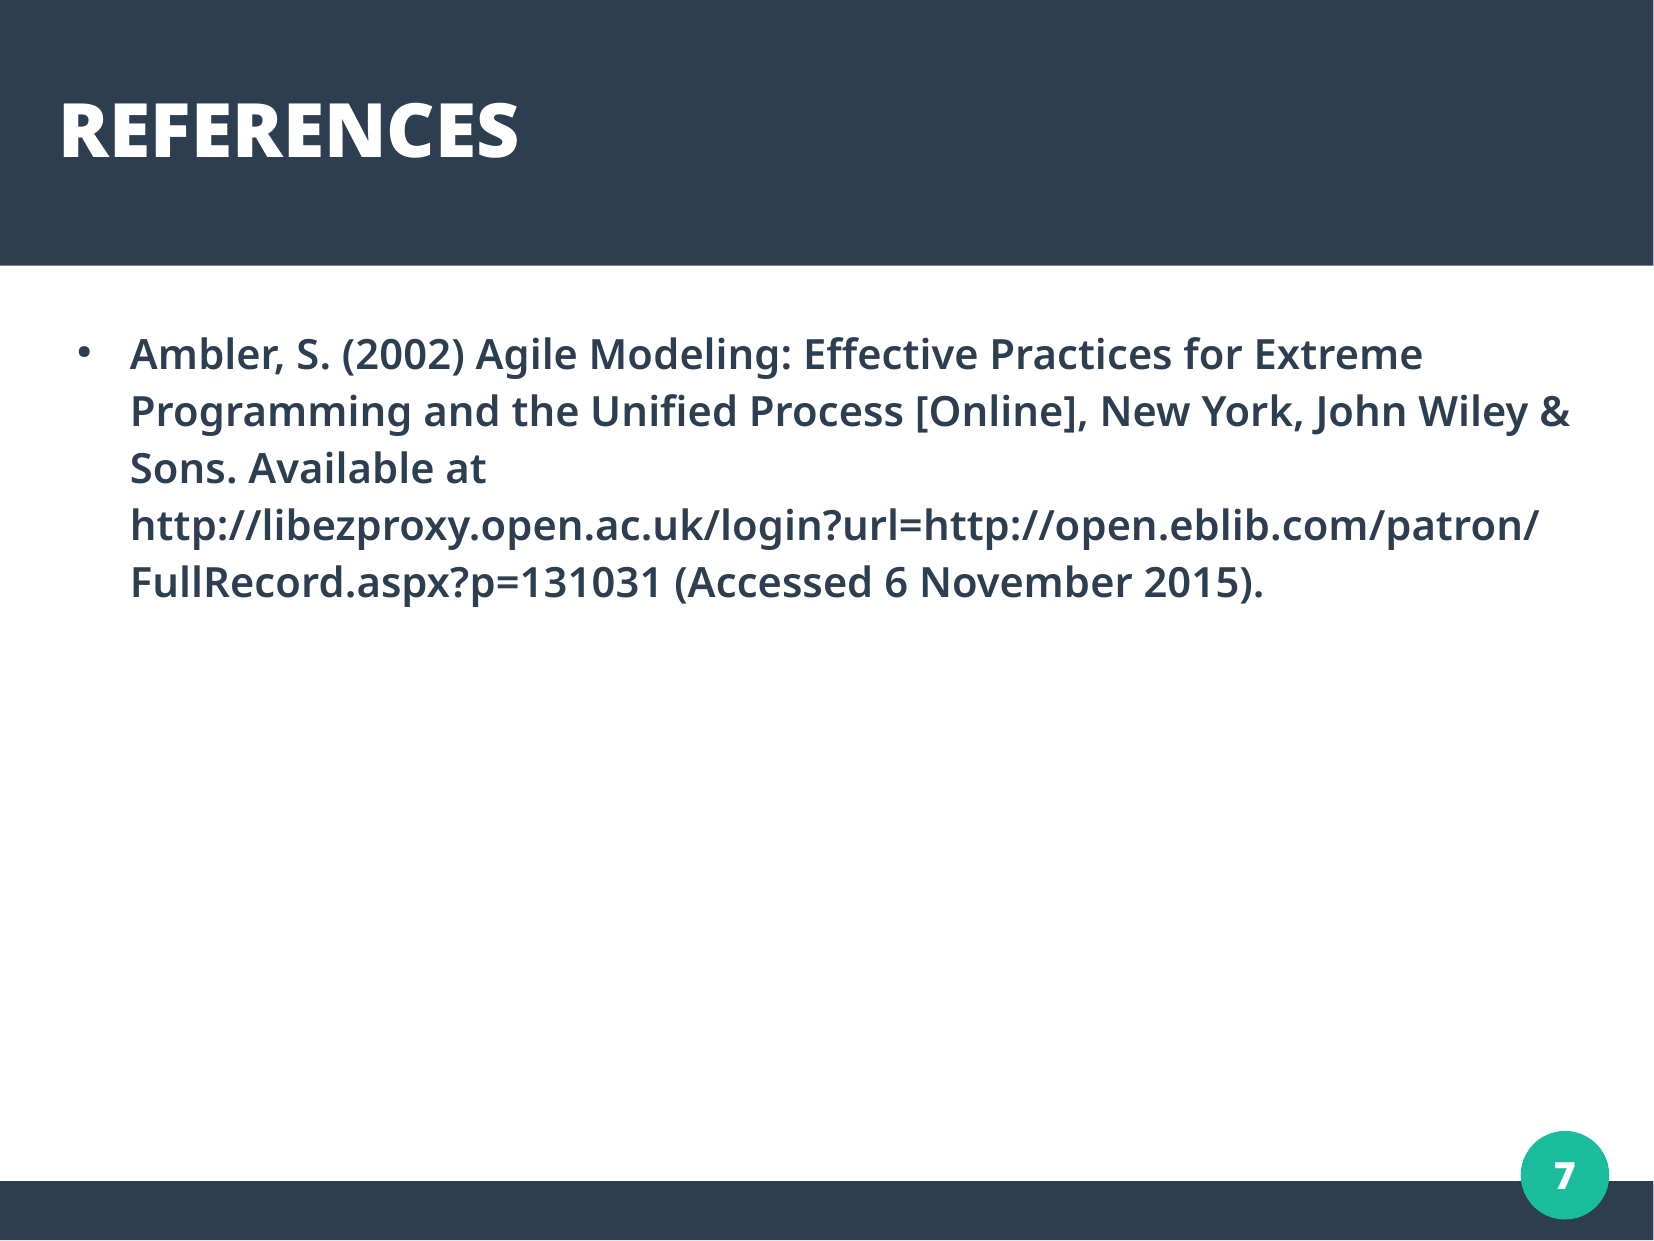

# REFERENCES
Ambler, S. (2002) Agile Modeling: Effective Practices for Extreme Programming and the Unified Process [Online], New York, John Wiley & Sons. Available at http://libezproxy.open.ac.uk/login?url=http://open.eblib.com/patron/FullRecord.aspx?p=131031 (Accessed 6 November 2015).
7